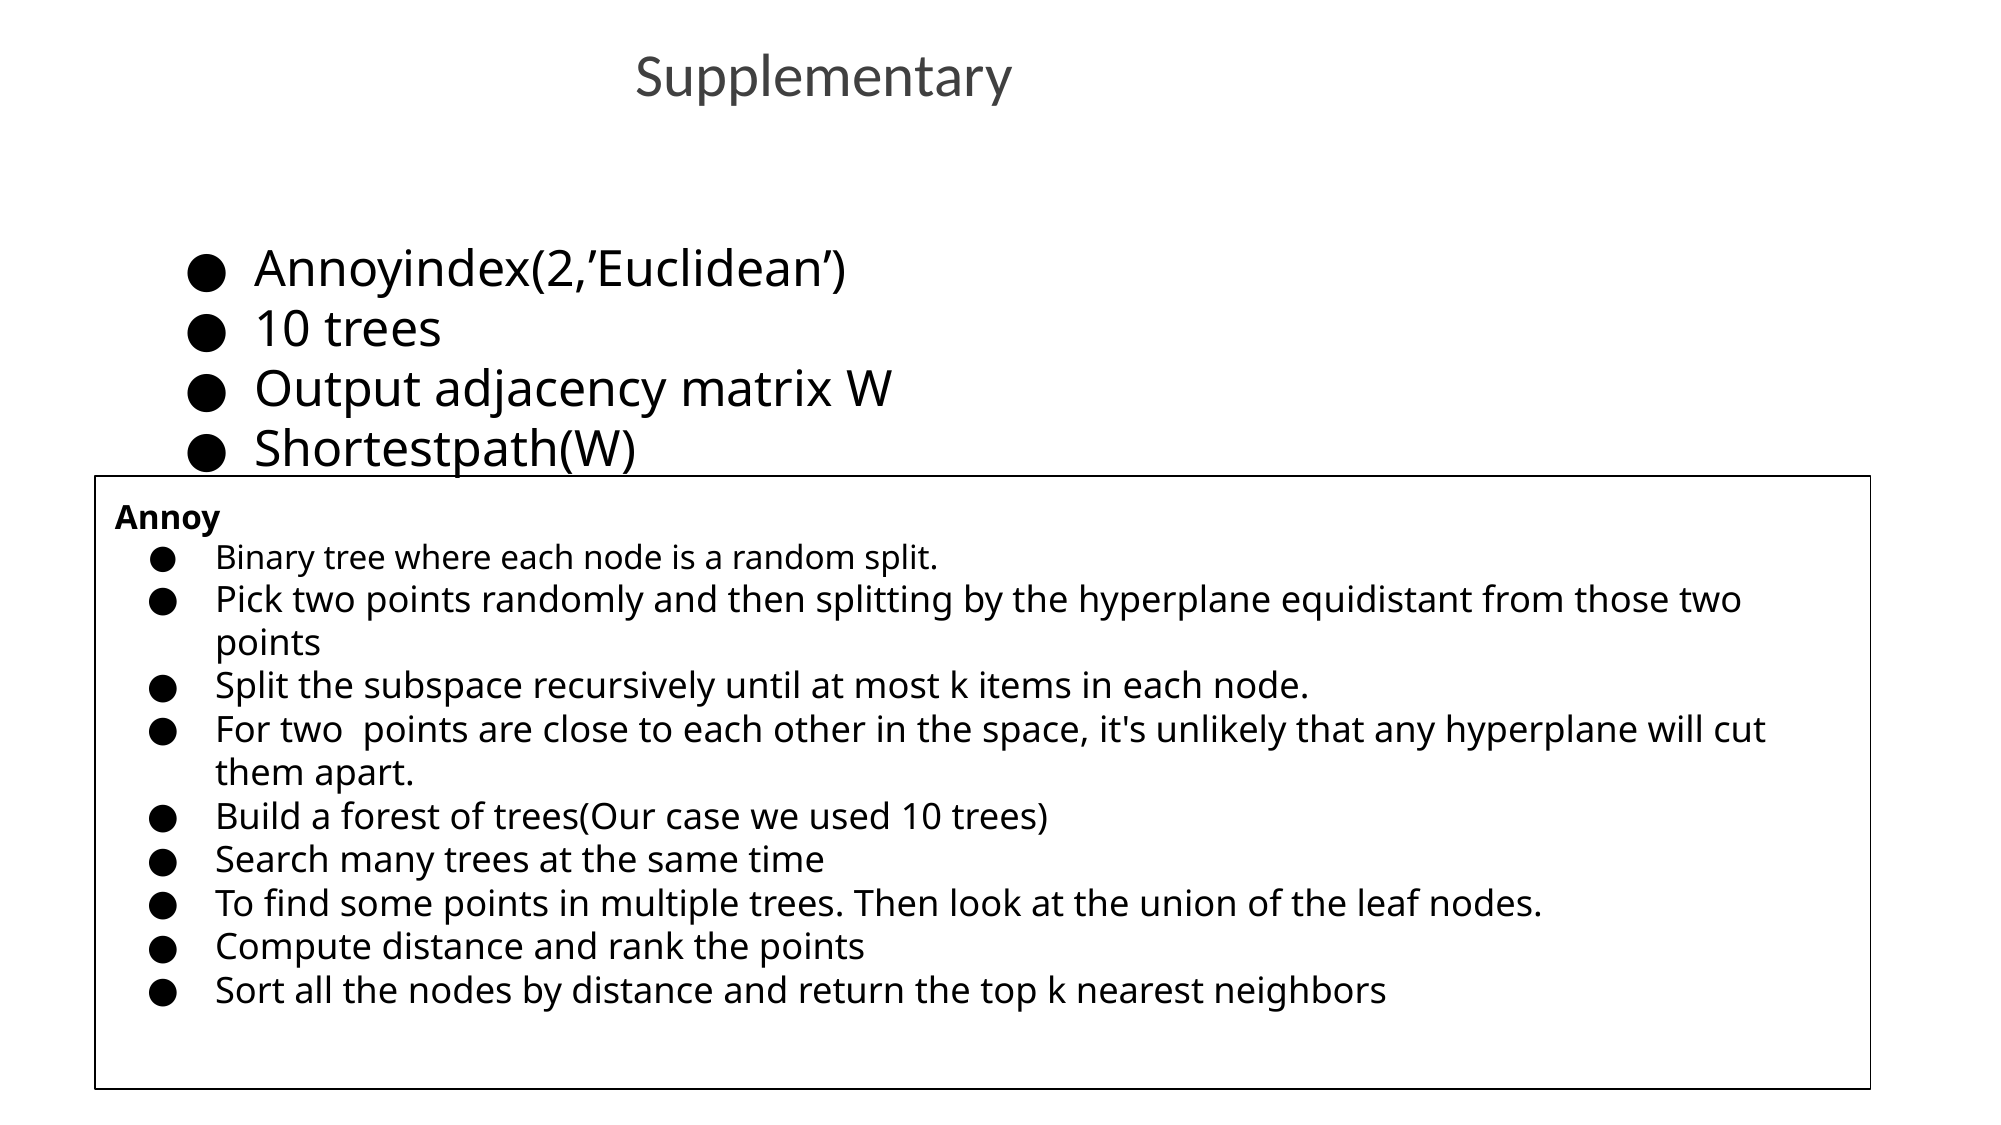

Supplementary
Annoyindex(2,’Euclidean’)
10 trees
Output adjacency matrix W
Shortestpath(W)
Annoy
Binary tree where each node is a random split.
Pick two points randomly and then splitting by the hyperplane equidistant from those two points
Split the subspace recursively until at most k items in each node.
For two points are close to each other in the space, it's unlikely that any hyperplane will cut them apart.
Build a forest of trees(Our case we used 10 trees)
Search many trees at the same time
To find some points in multiple trees. Then look at the union of the leaf nodes.
Compute distance and rank the points
Sort all the nodes by distance and return the top k nearest neighbors